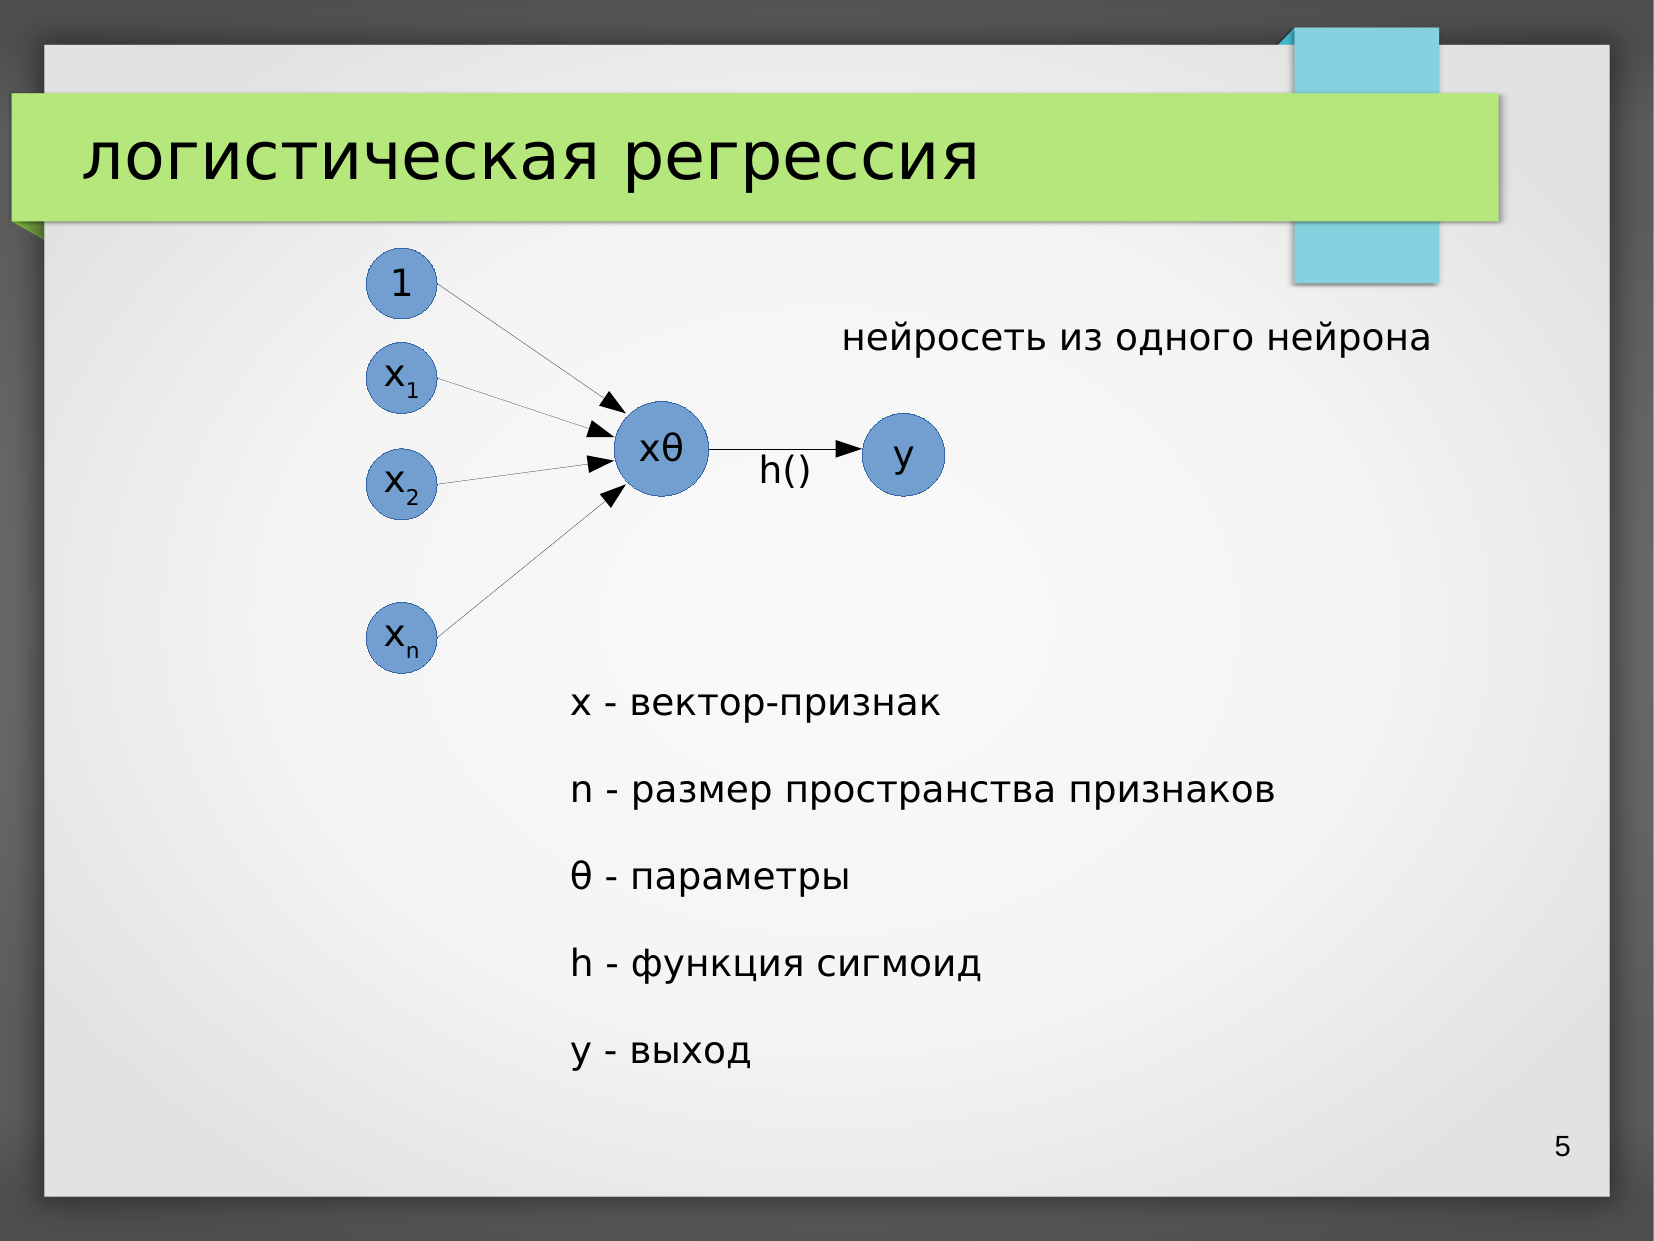

# логистическая регрессия
1
нейросеть из одного нейрона
x1
xθ
y
x2
h()
xn
x - вектор-признак
n - размер пространства признаков
θ - параметры
h - функция сигмоид
y - выход
5